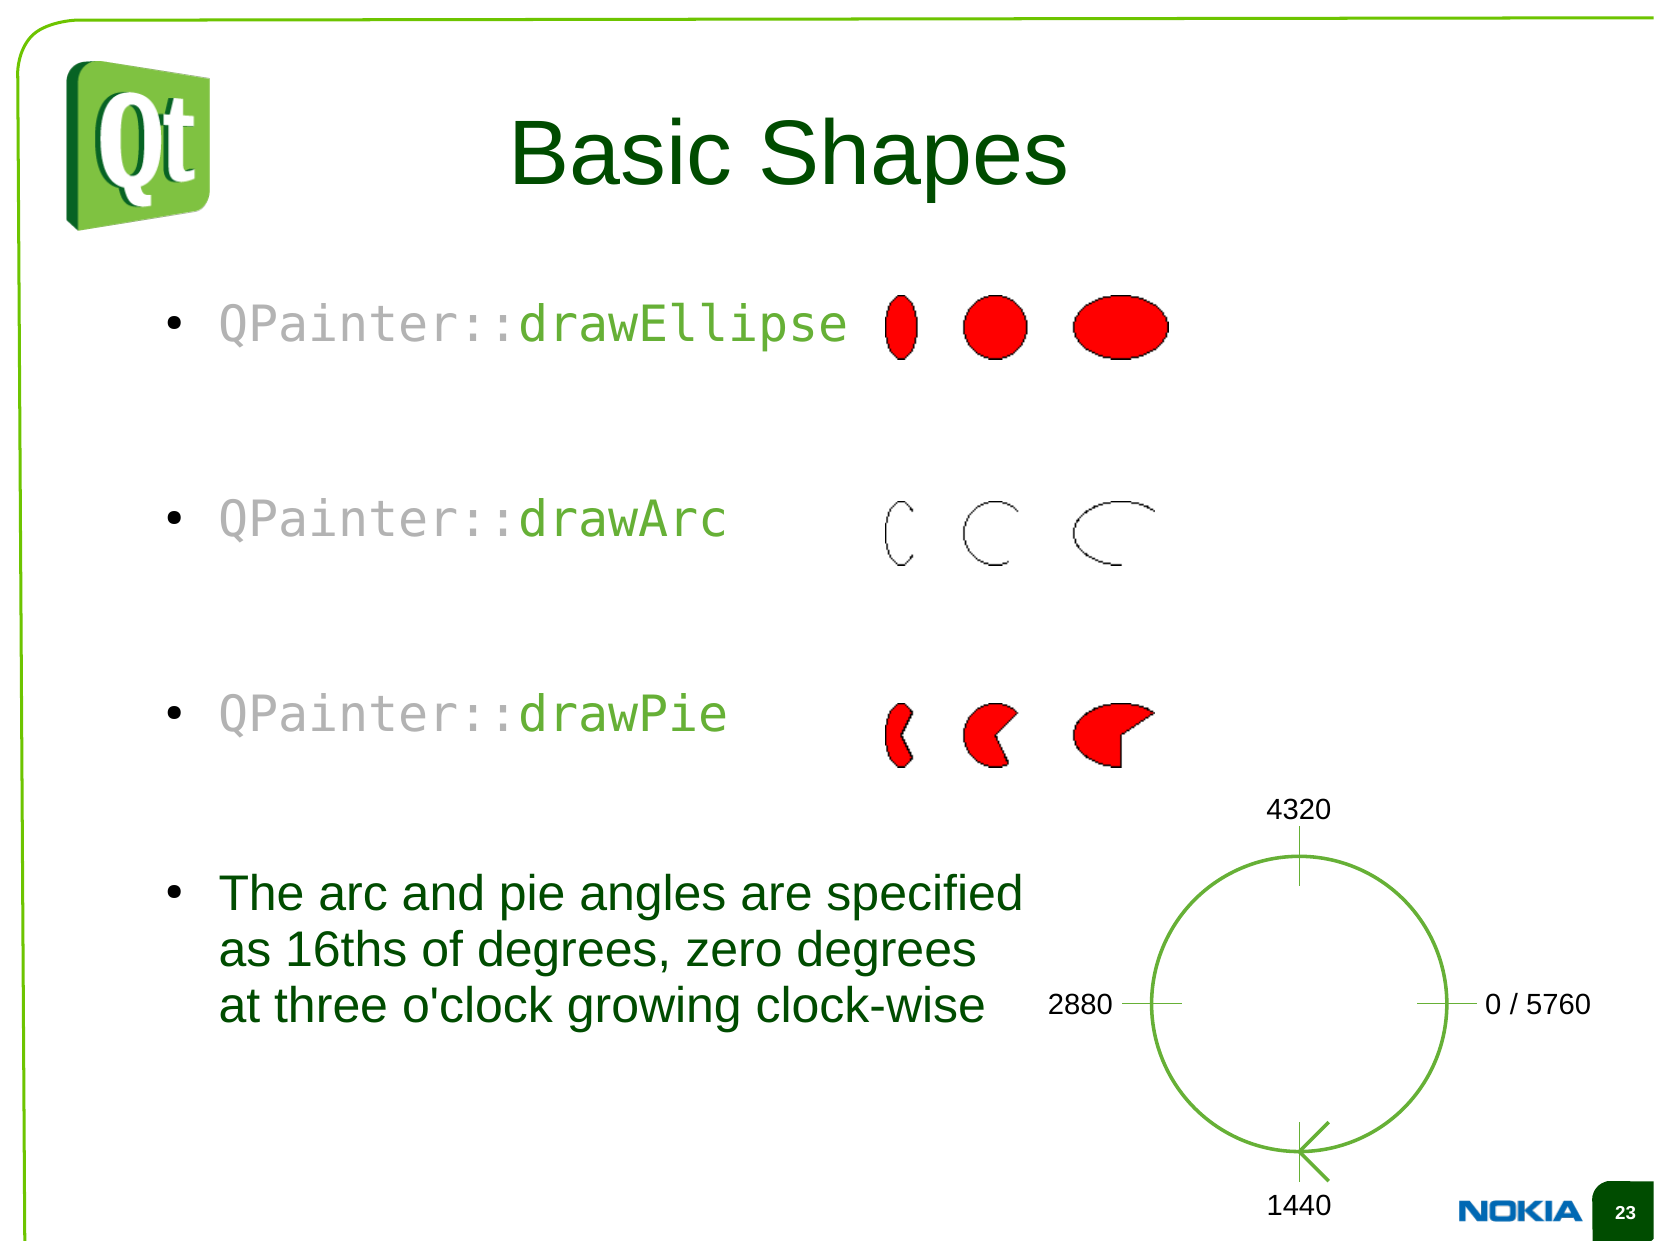

# Basic Shapes
QPainter::drawEllipse
QPainter::drawArc
QPainter::drawPie
The arc and pie angles are specified
as 16ths of degrees, zero degrees
at three o'clock growing clock-wise
4320
2880
0 / 5760
1440